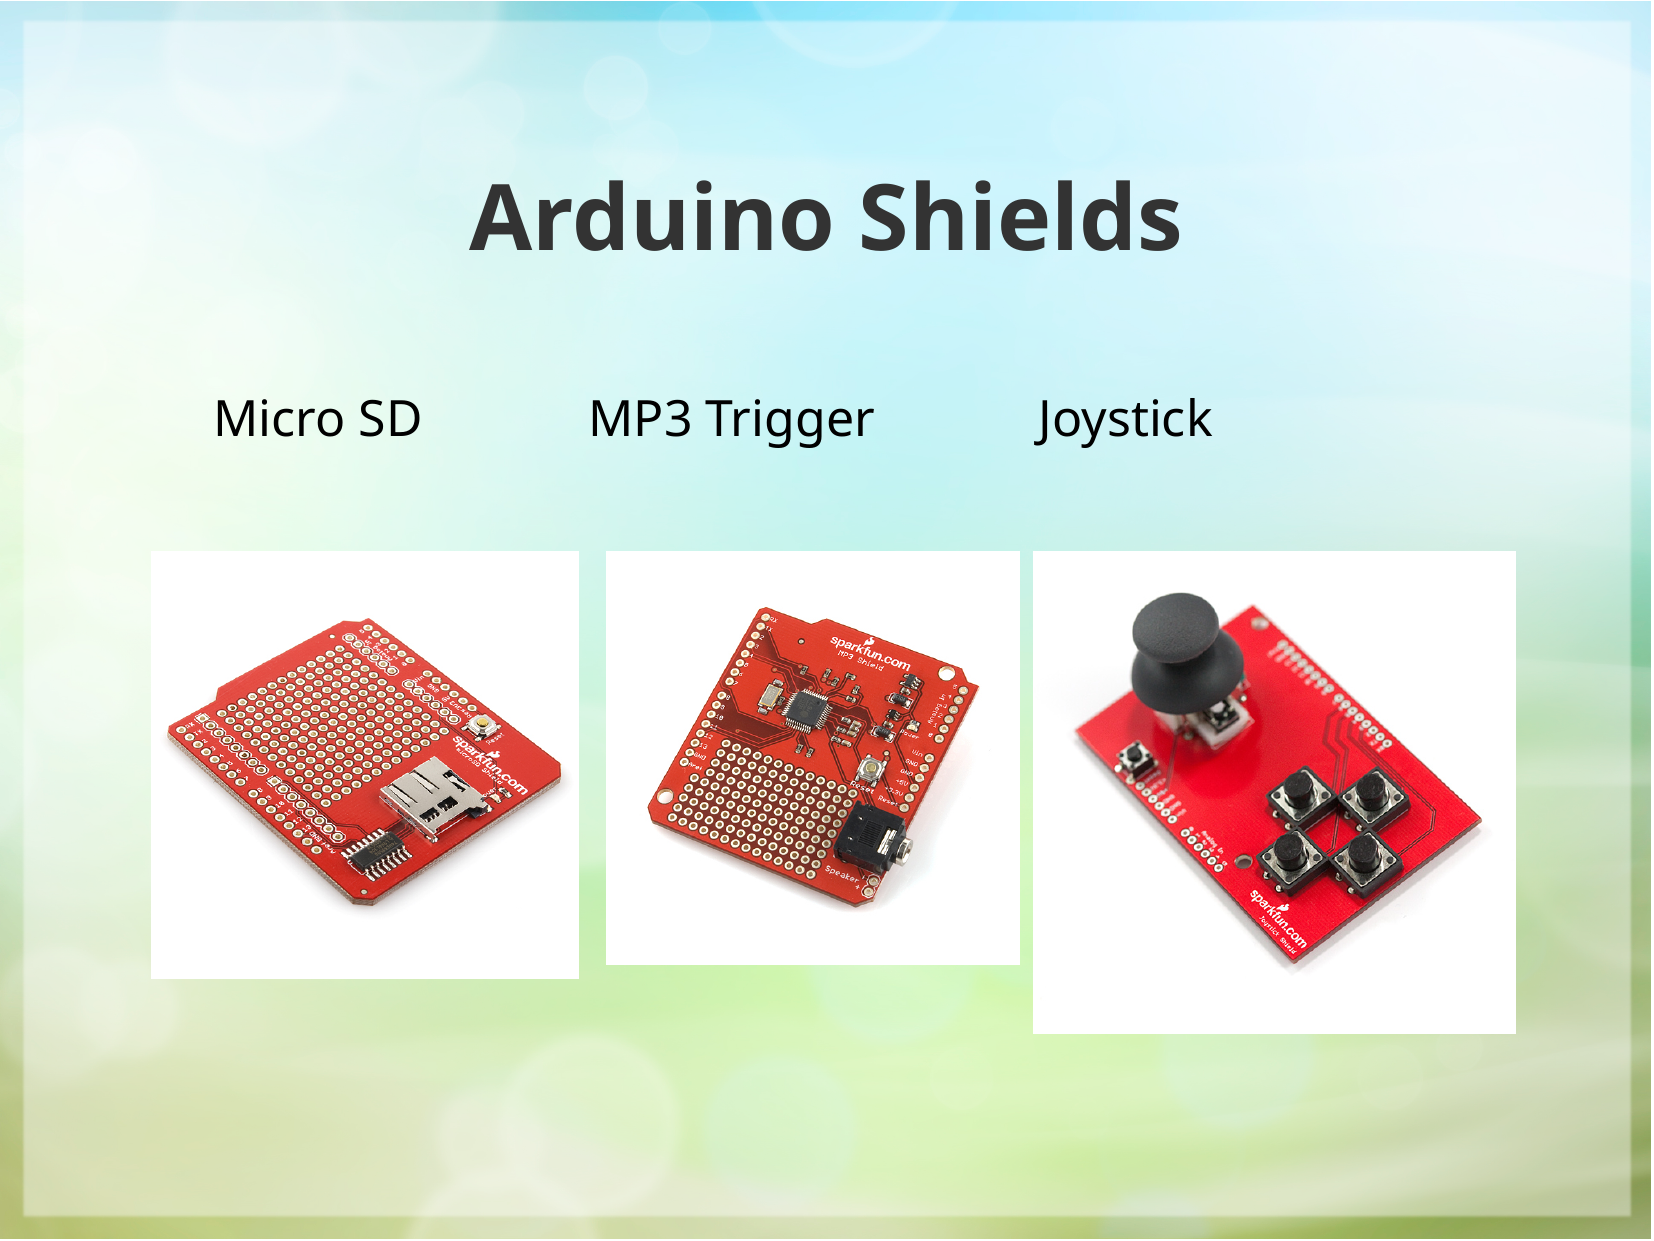

# Arduino Shields
	Micro SD			MP3 Trigger			Joystick